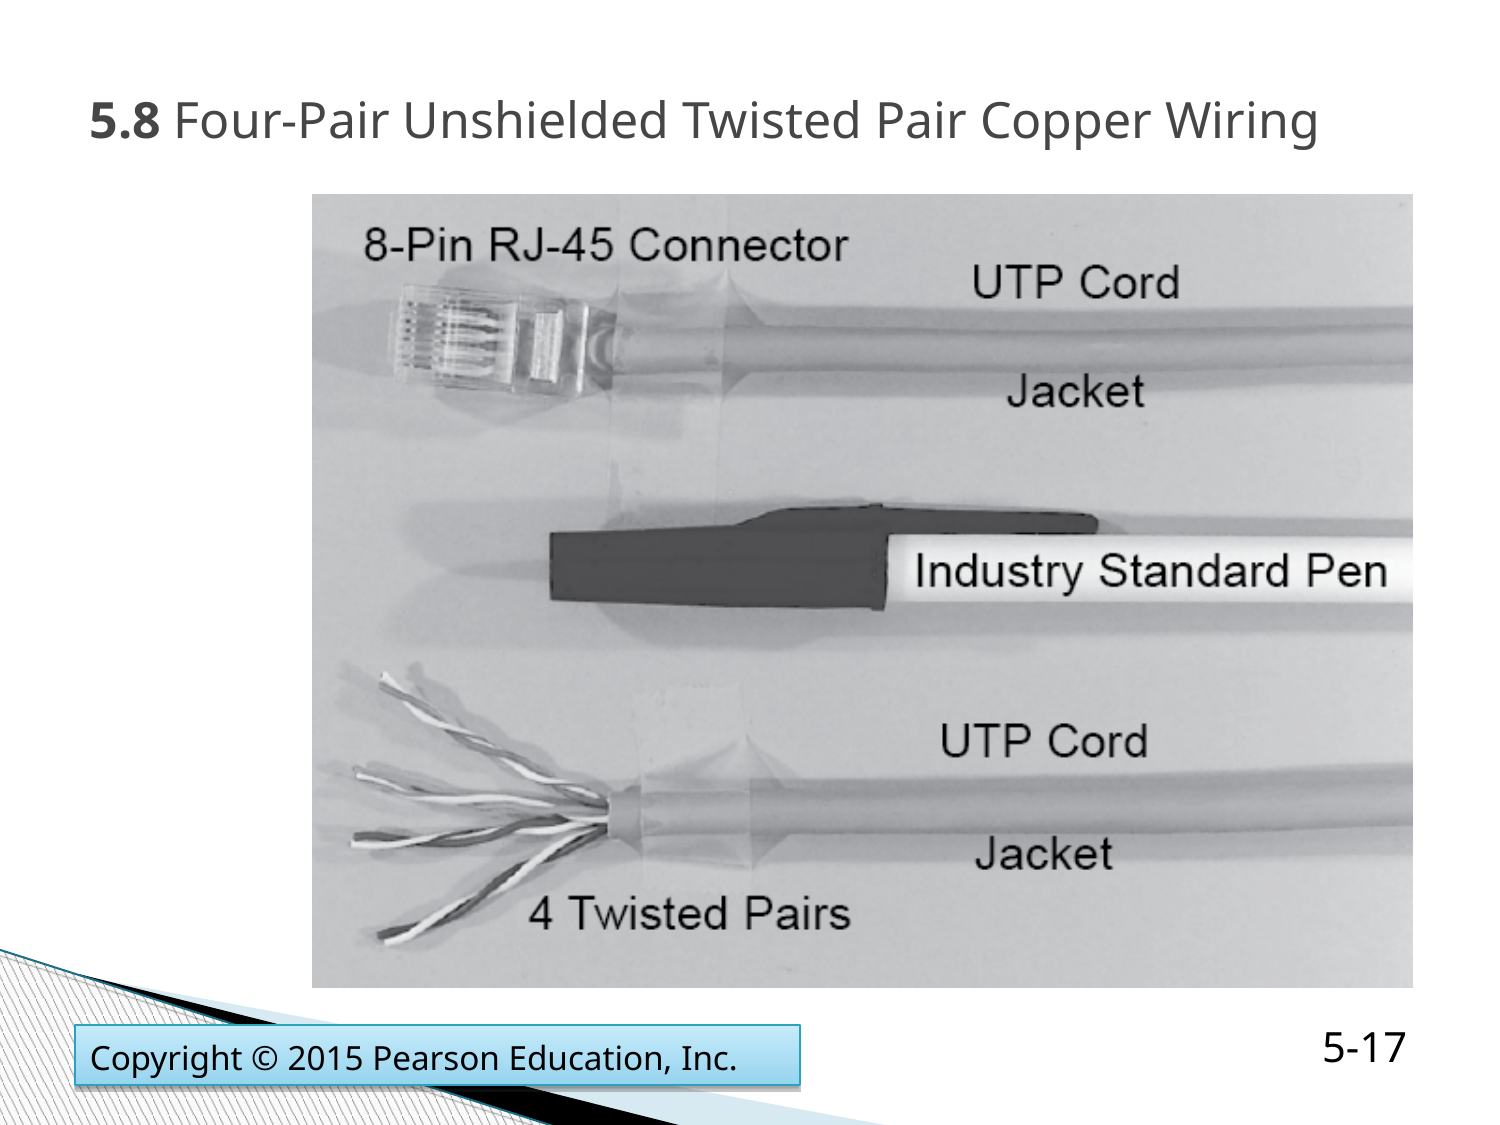

# 5.8 Four-Pair Unshielded Twisted Pair Copper Wiring
Copyright © 2015 Pearson Education, Inc.